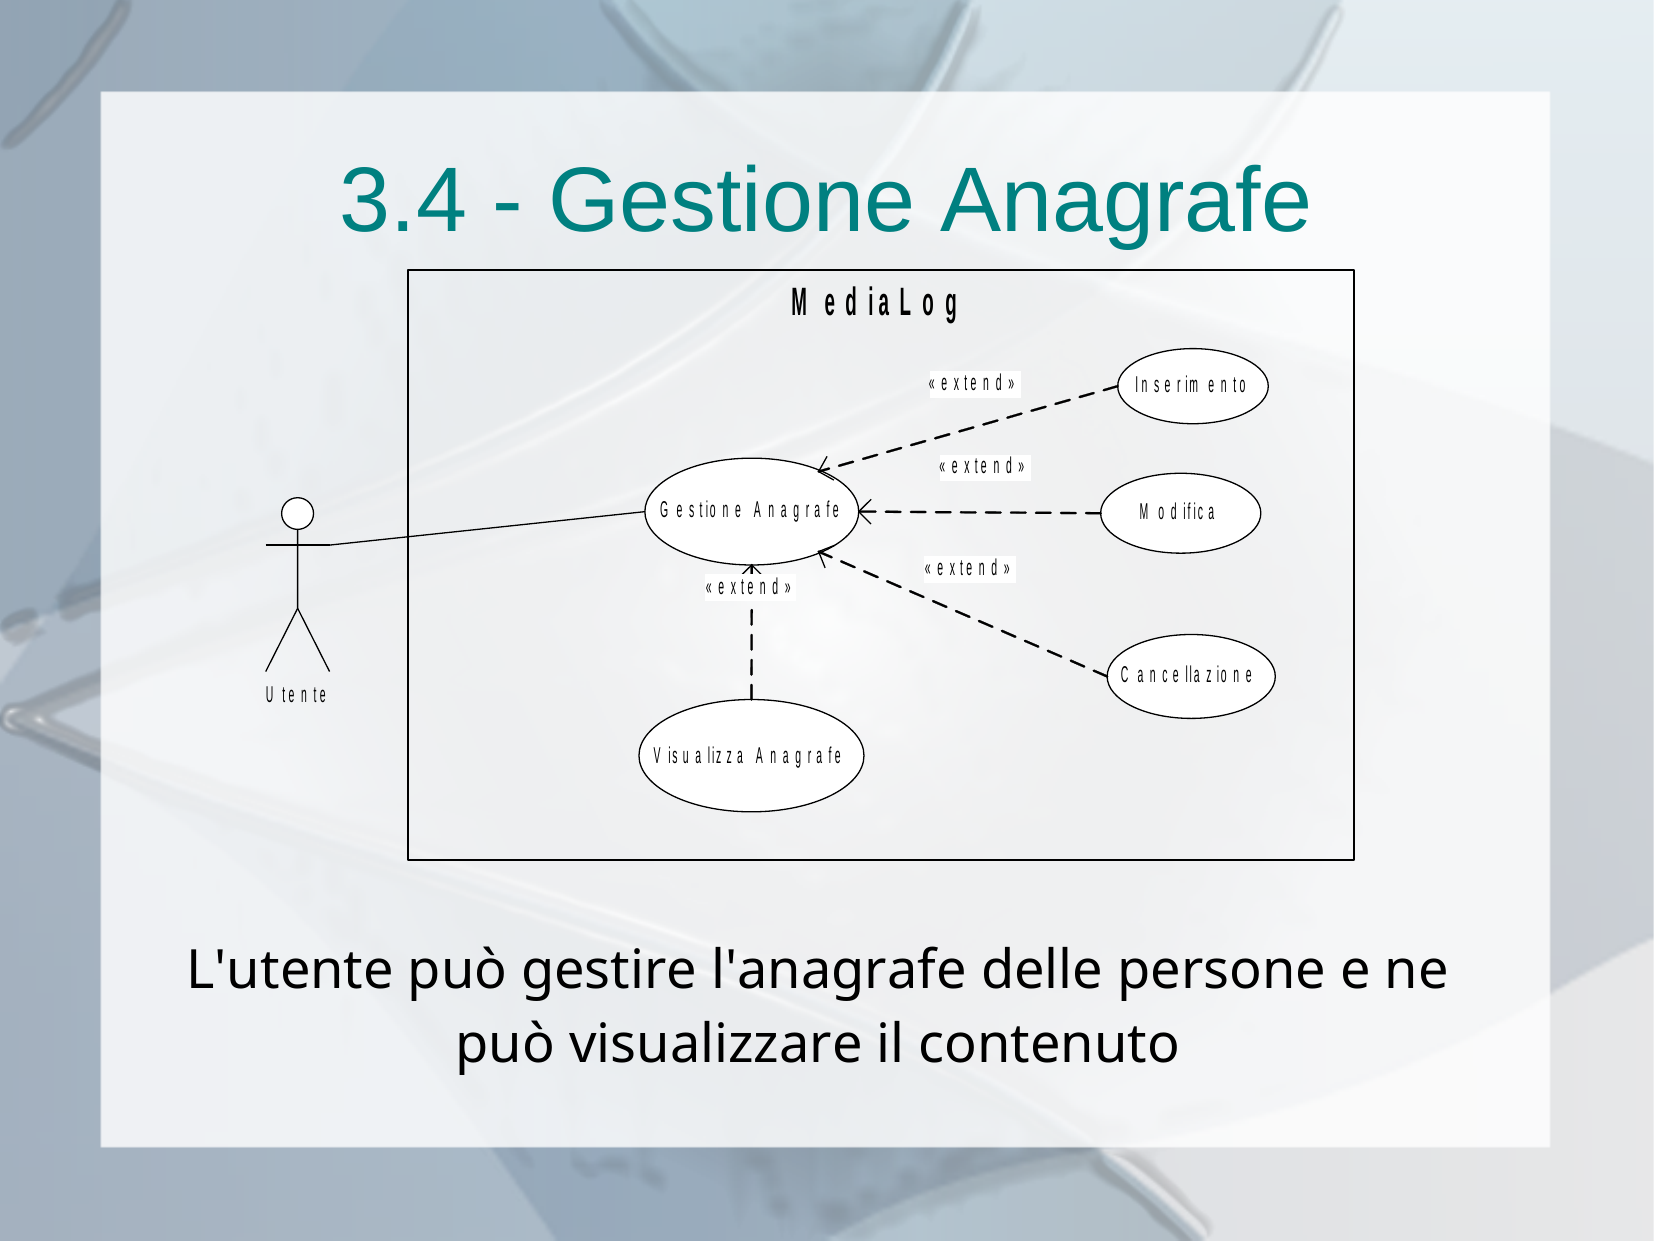

# 3.4 - Gestione Anagrafe
L'utente può gestire l'anagrafe delle persone e ne può visualizzare il contenuto